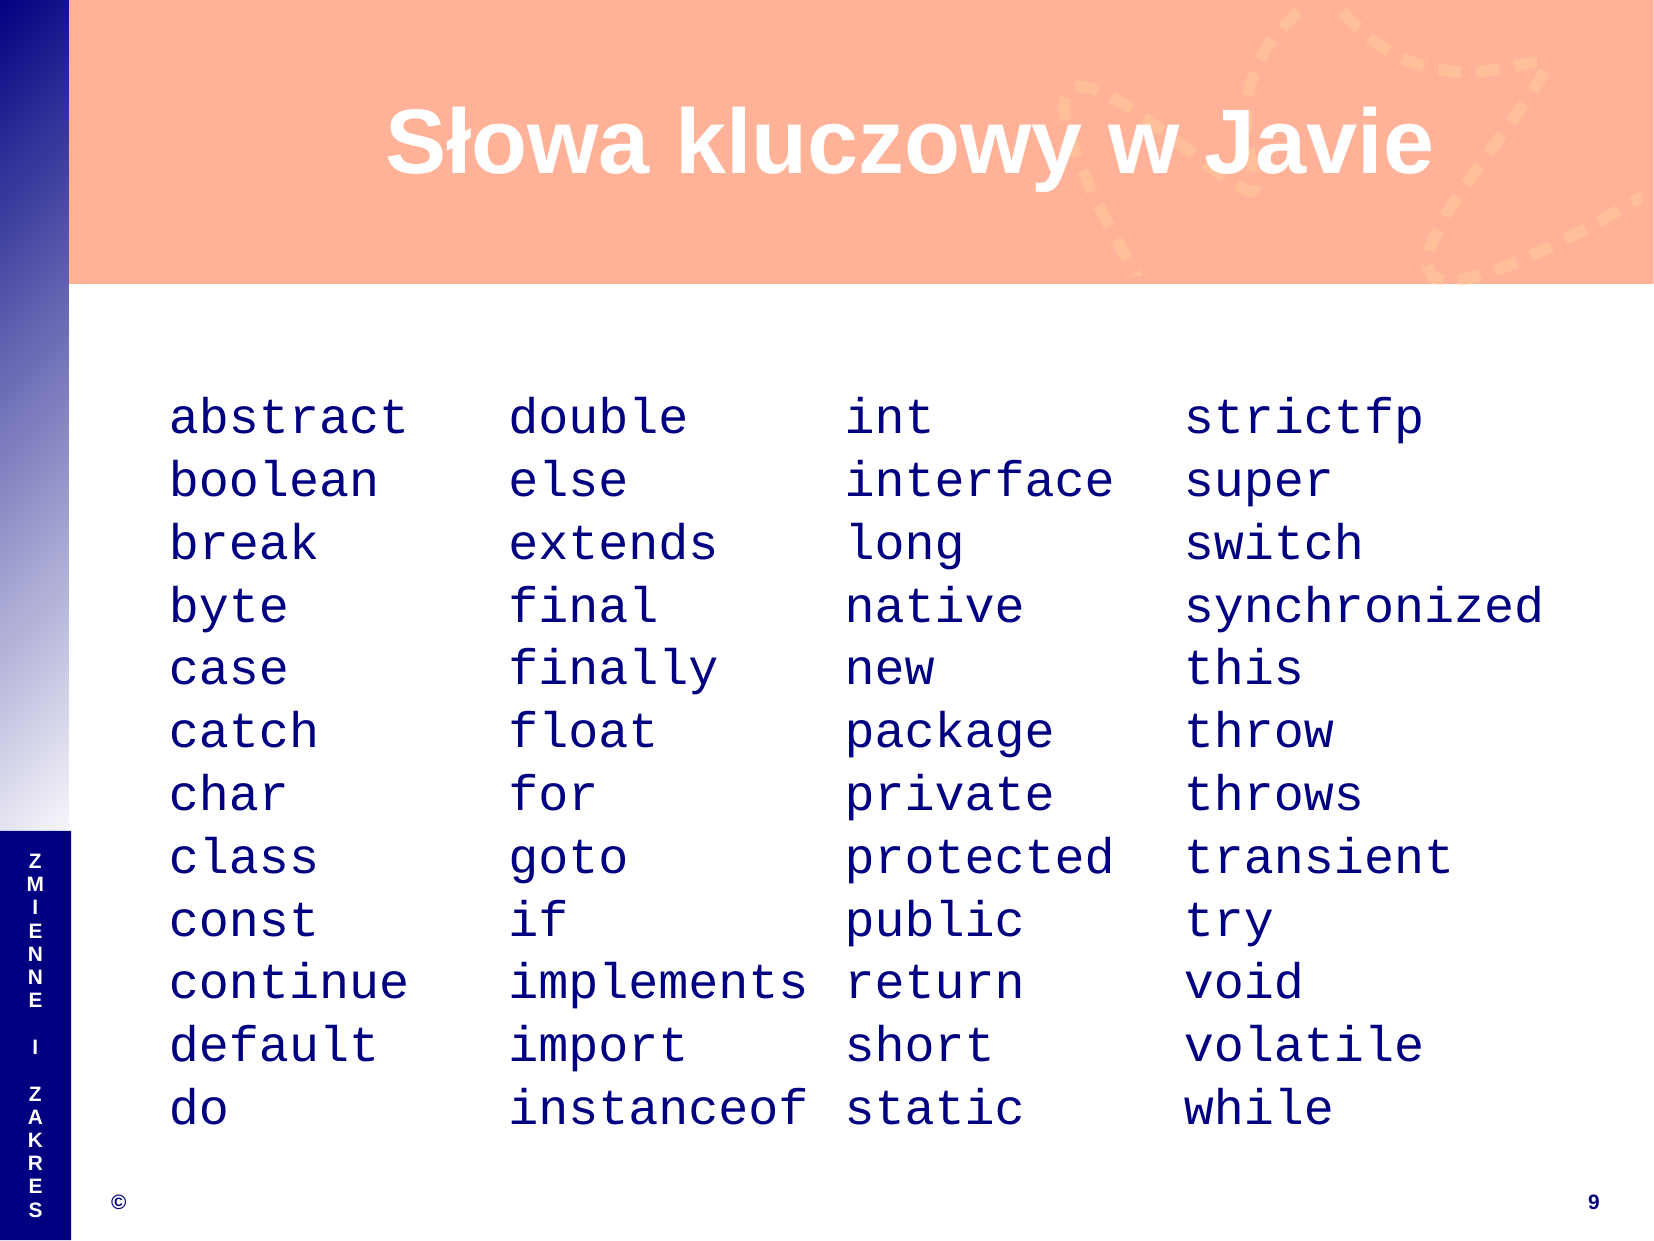

# Słowa kluczowy w Javie
abstract	double	int	strictfp
boolean	else	interface	super
break	extends	long	switch
byte	final	native	synchronized
case	finally	new	this
catch	float	package	throw
char	for	private	throws
class	goto	protected	transient
const	if	public	try
continue	implements	return	void
default	import	short	volatile
do	instanceof	static	while
Z
M
I
E
N
N
E
I
Z
A
K
R
E
S